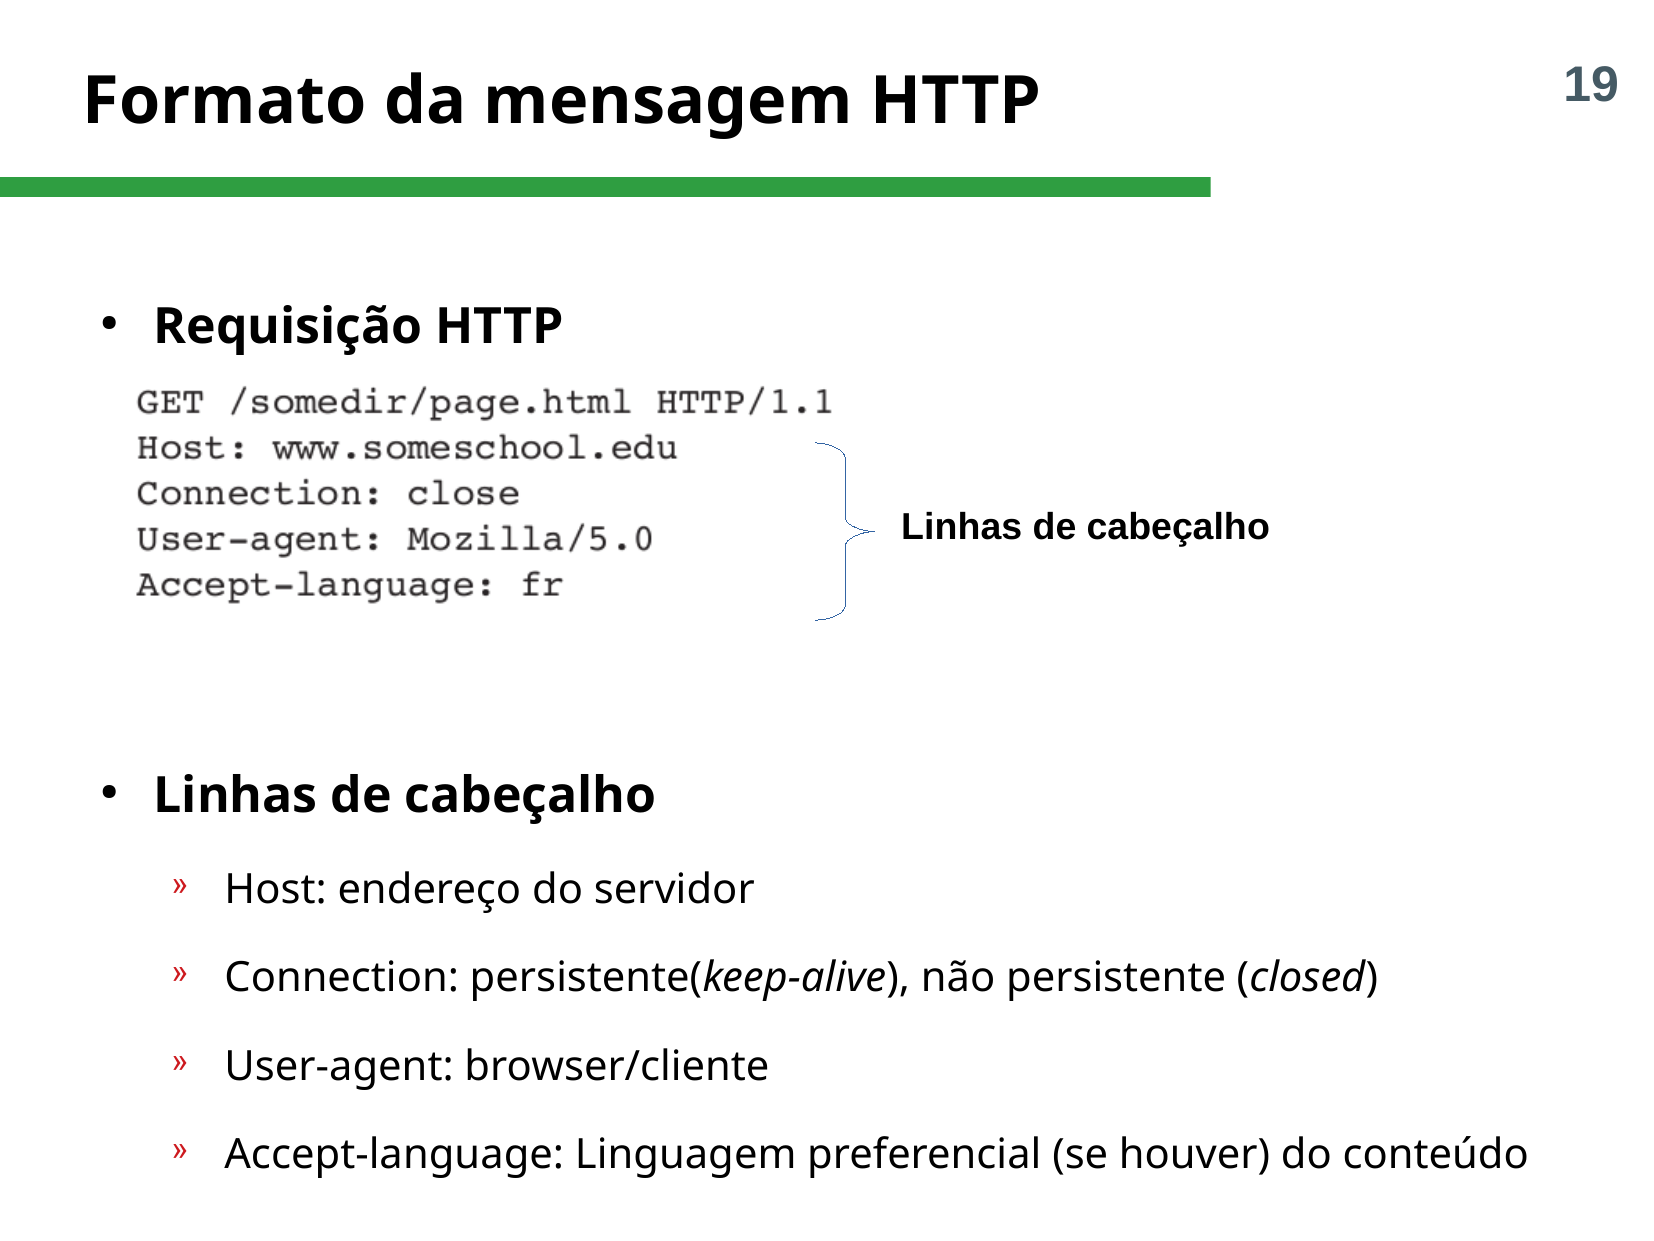

# Formato da mensagem HTTP
Requisição HTTP
Linhas de cabeçalho
Host: endereço do servidor
Connection: persistente(keep-alive), não persistente (closed)
User-agent: browser/cliente
Accept-language: Linguagem preferencial (se houver) do conteúdo
Linhas de cabeçalho